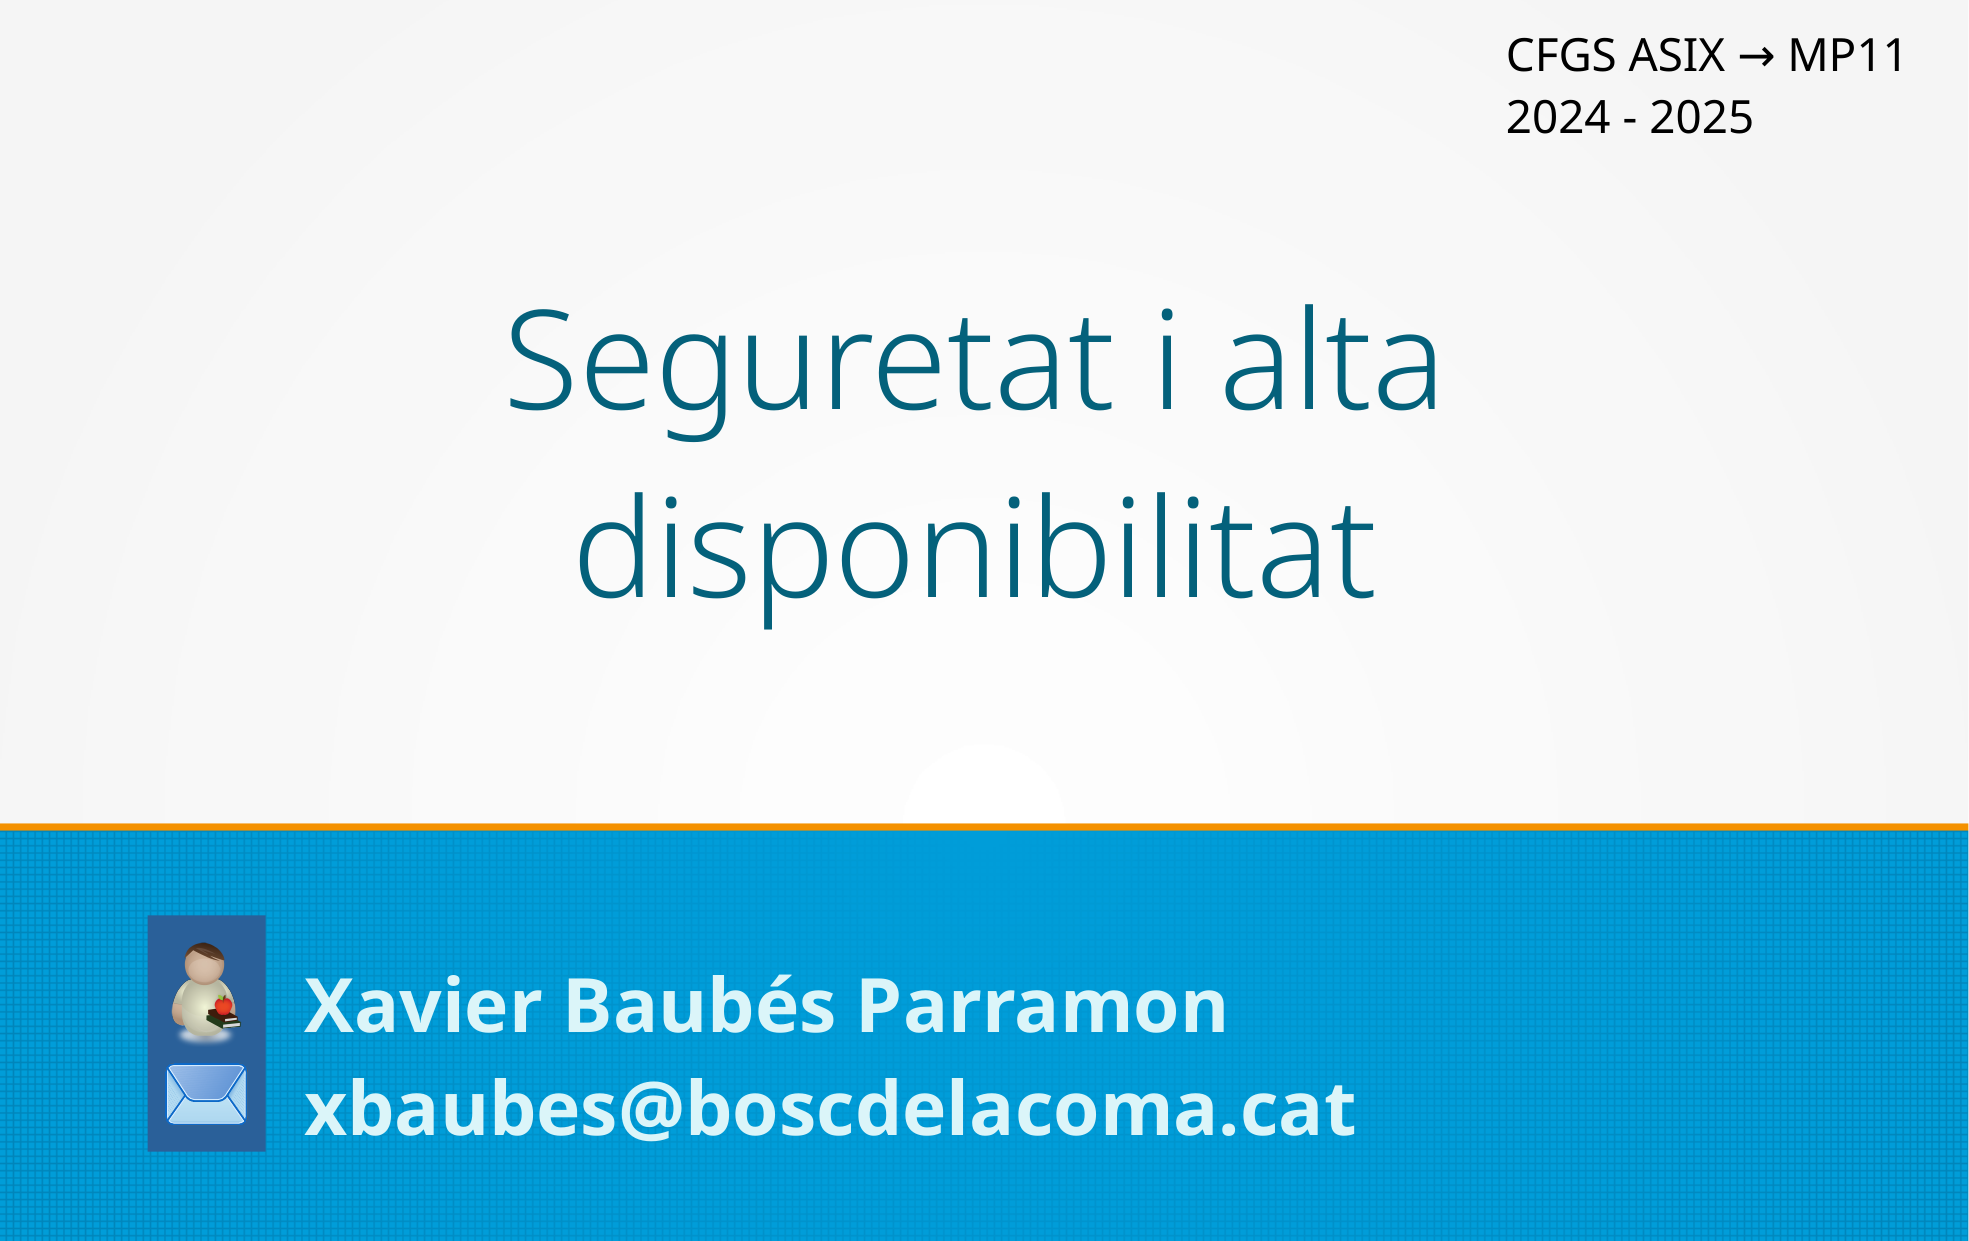

CFGS ASIX → MP11
2024 - 2025
# Seguretat i alta disponibilitat
			Xavier Baubés Parramon
			xbaubes@boscdelacoma.cat